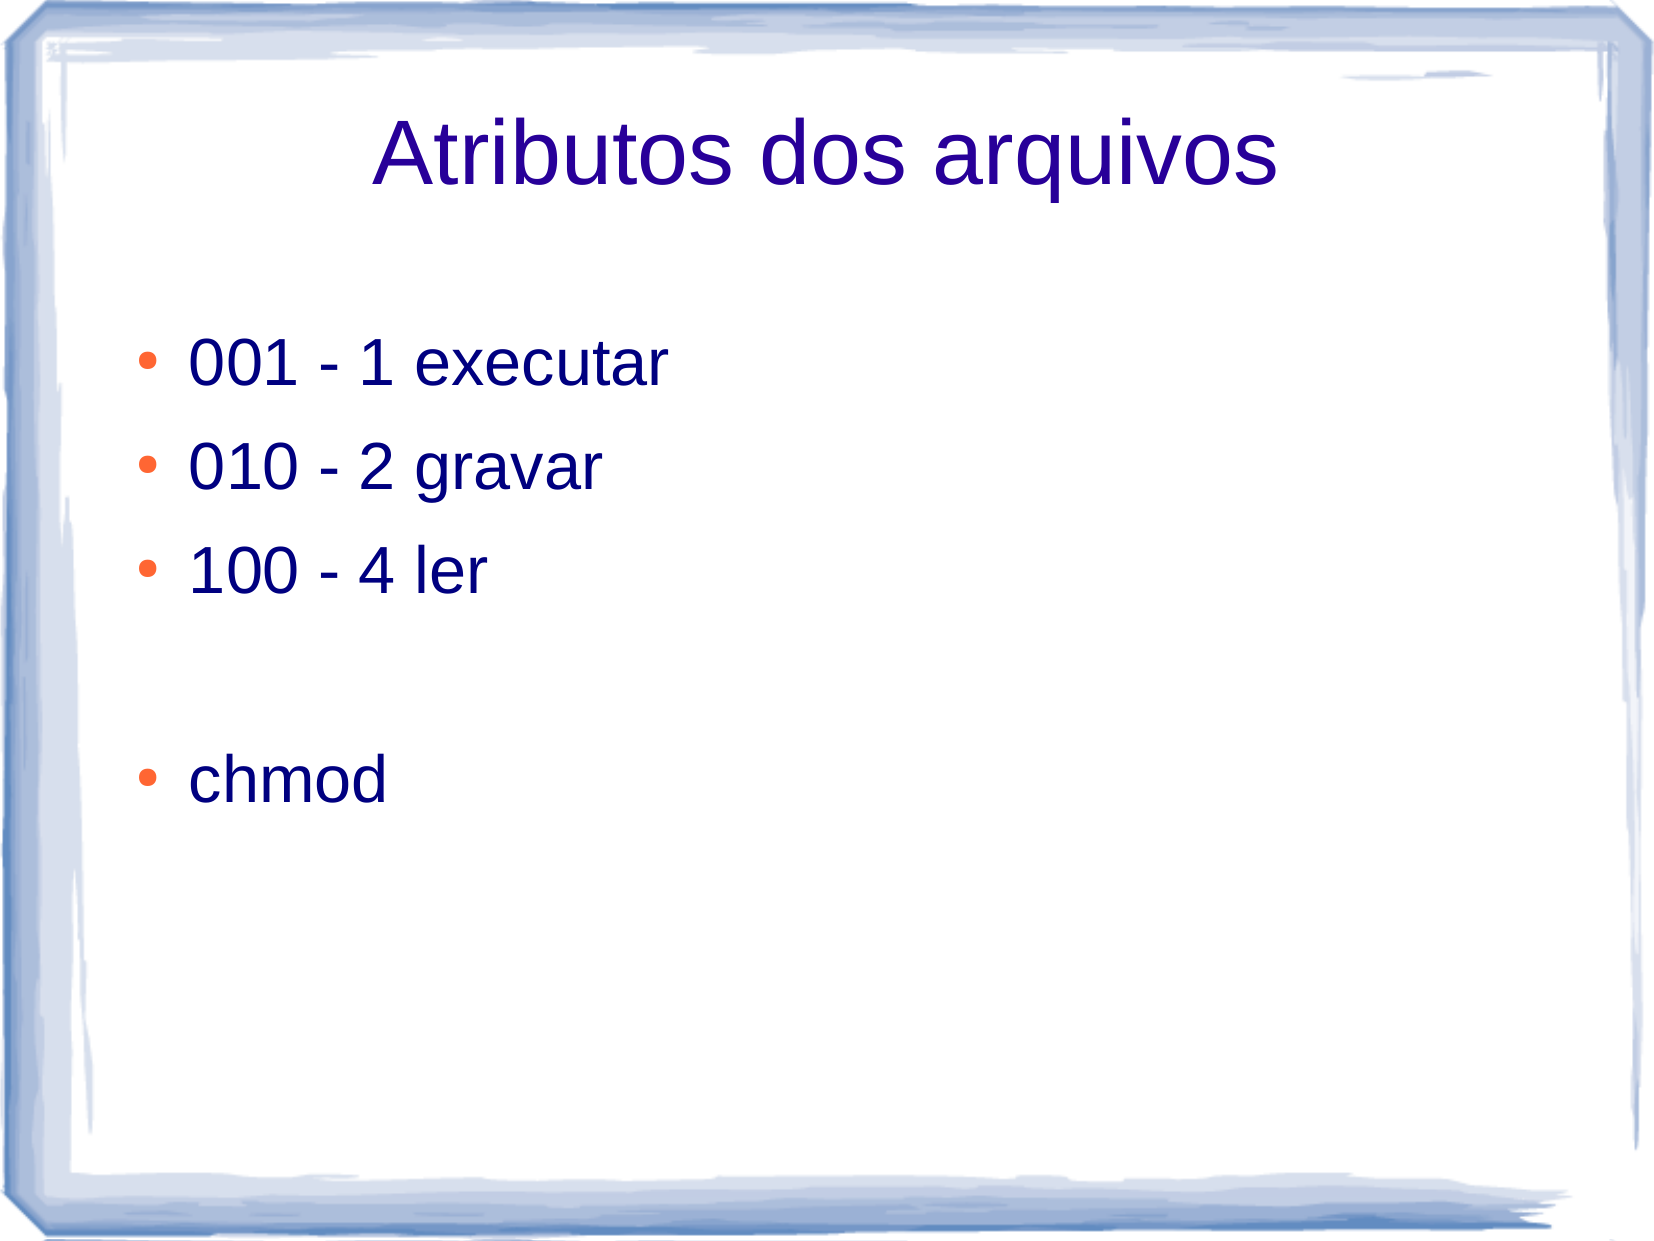

# Atributos dos arquivos
001 - 1 executar
010 - 2 gravar
100 - 4 ler
chmod